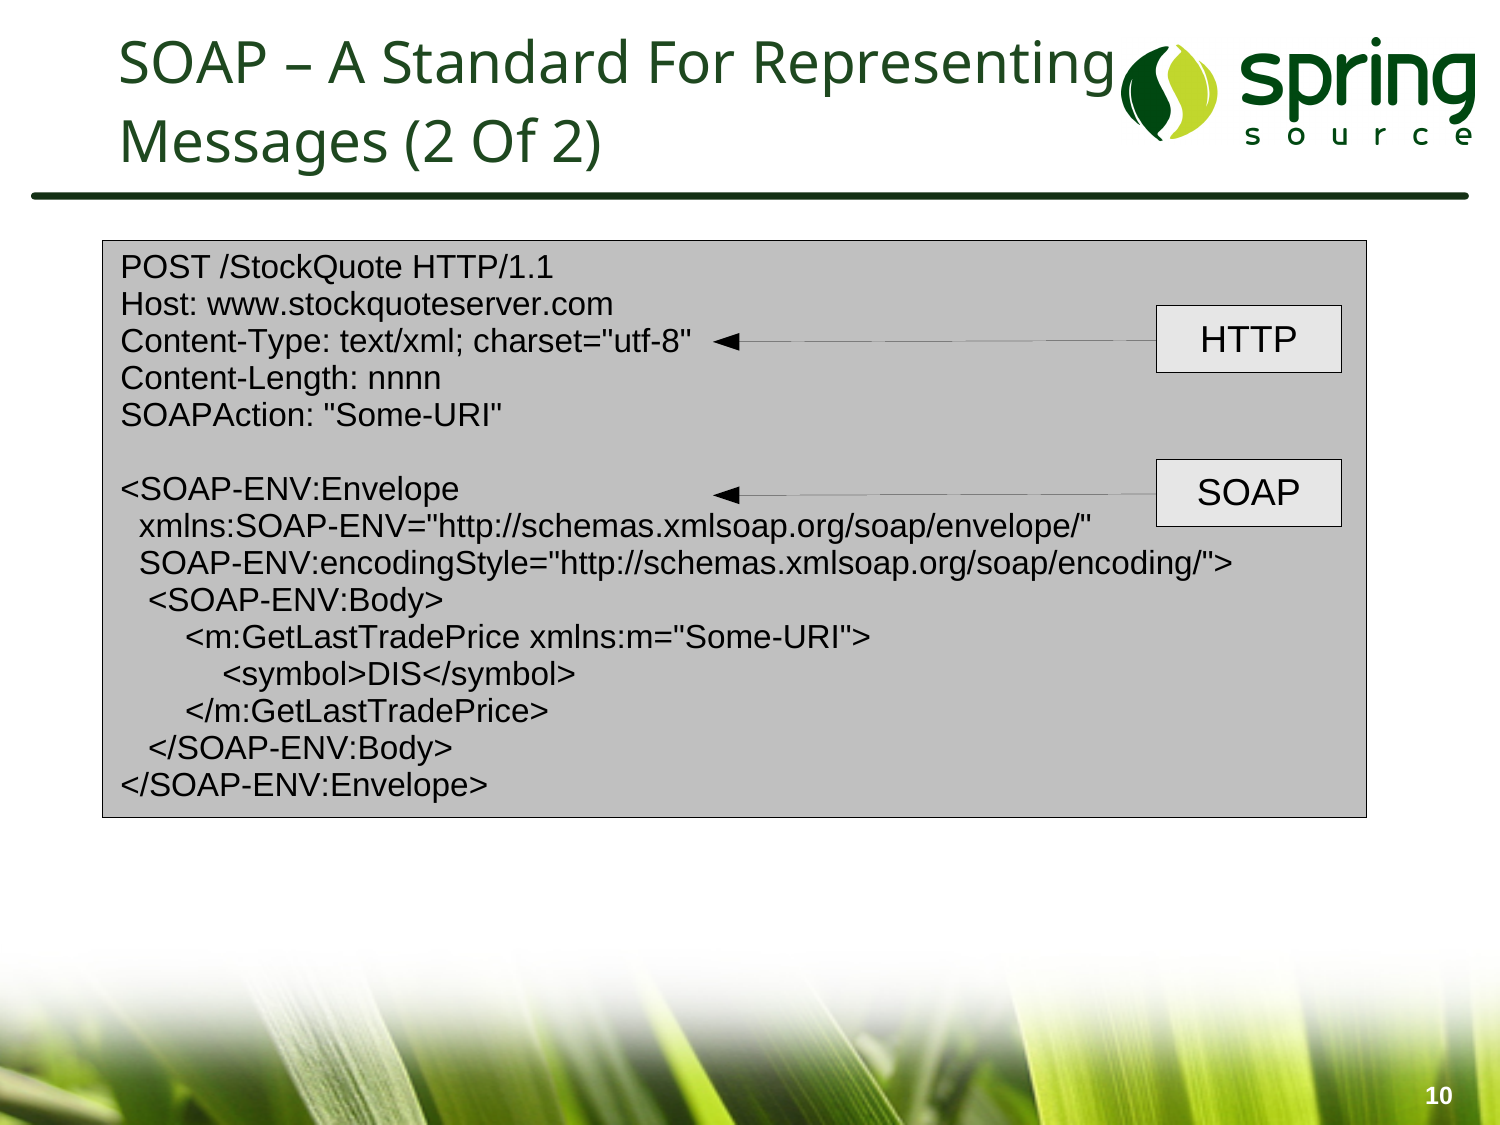

# SOAP – A Standard For Representing Messages (2 Of 2)
POST /StockQuote HTTP/1.1
Host: www.stockquoteserver.com
Content-Type: text/xml; charset="utf-8"
Content-Length: nnnn
SOAPAction: "Some-URI"
<SOAP-ENV:Envelope
 xmlns:SOAP-ENV="http://schemas.xmlsoap.org/soap/envelope/"
 SOAP-ENV:encodingStyle="http://schemas.xmlsoap.org/soap/encoding/">
 <SOAP-ENV:Body>
 <m:GetLastTradePrice xmlns:m="Some-URI">
 <symbol>DIS</symbol>
 </m:GetLastTradePrice>
 </SOAP-ENV:Body>
</SOAP-ENV:Envelope>
HTTP
SOAP